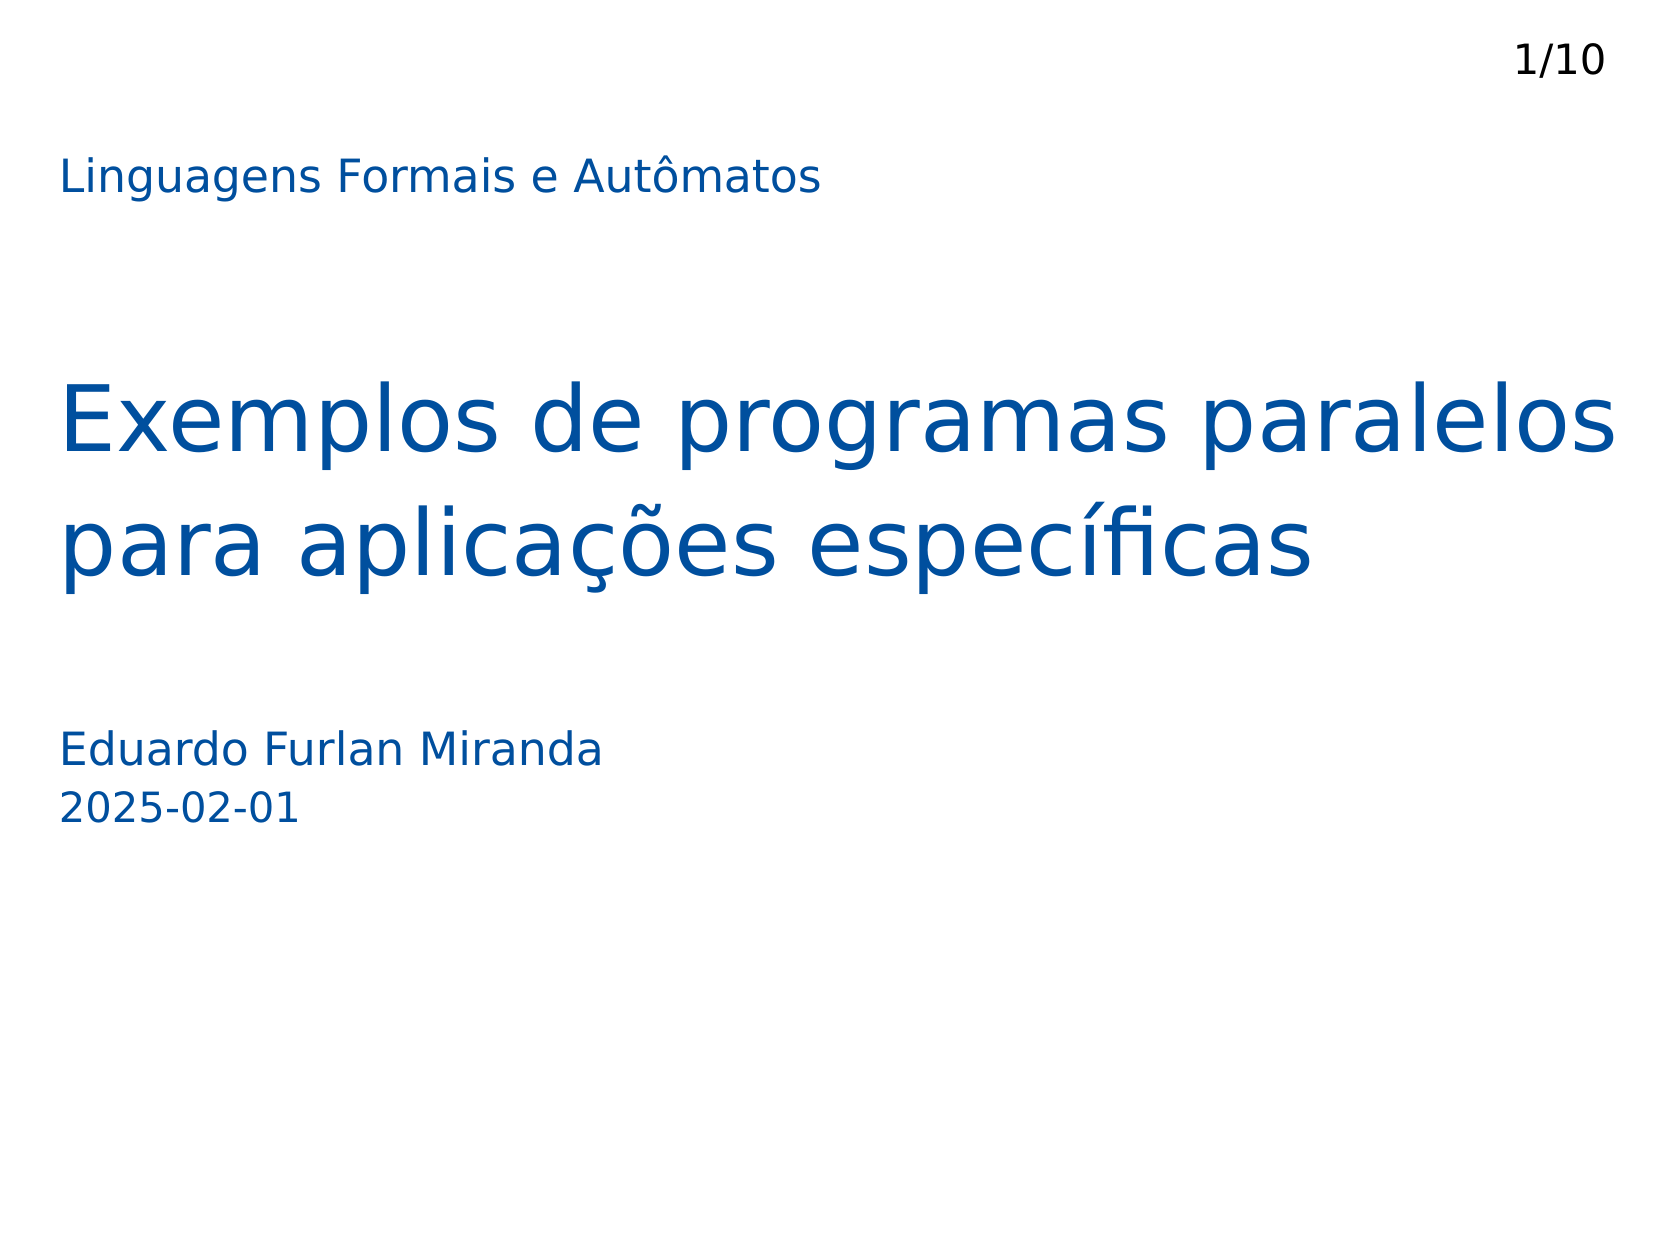

1
# Linguagens Formais e Autômatos
Exemplos de programas paralelos para aplicações específicas
Eduardo Furlan Miranda
2025-02-01